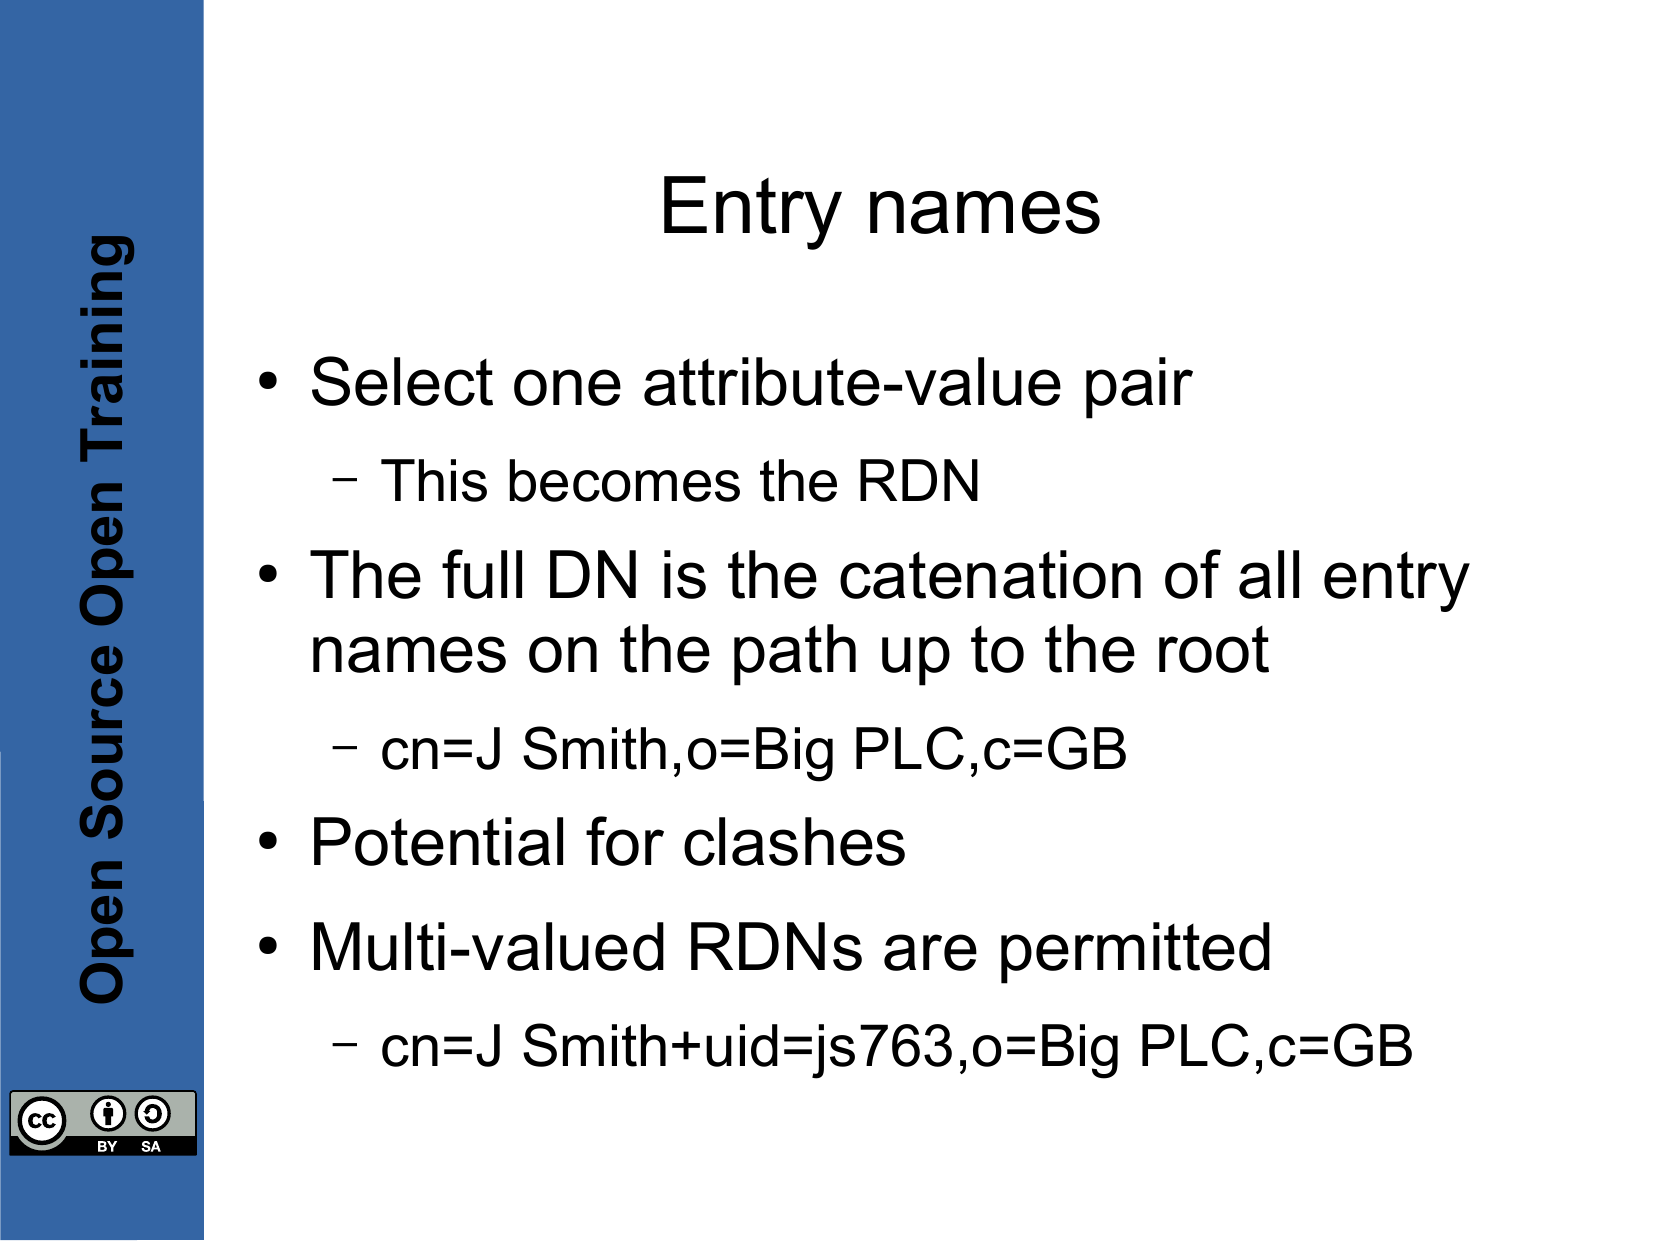

# Entry names
Select one attribute-value pair
This becomes the RDN
The full DN is the catenation of all entry names on the path up to the root
cn=J Smith,o=Big PLC,c=GB
Potential for clashes
Multi-valued RDNs are permitted
cn=J Smith+uid=js763,o=Big PLC,c=GB